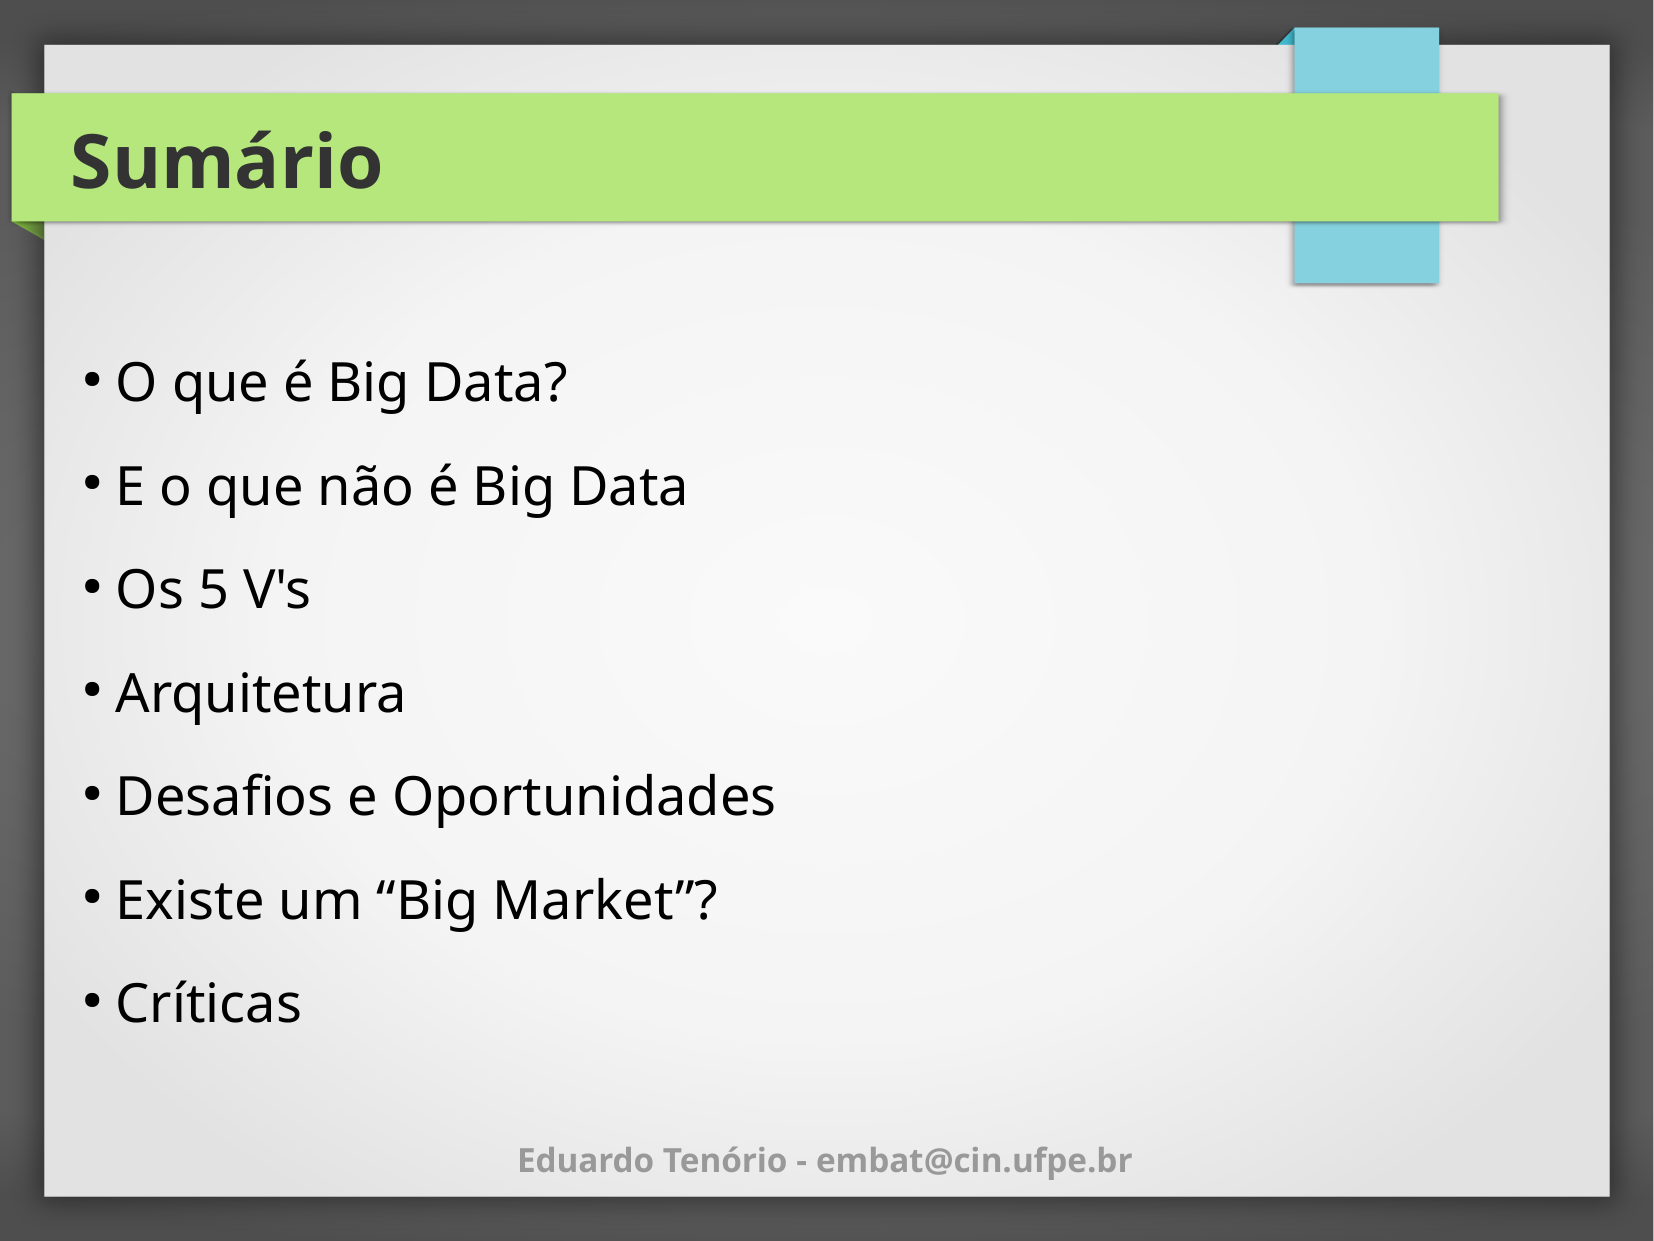

# Sumário
 O que é Big Data?
 E o que não é Big Data
 Os 5 V's
 Arquitetura
 Desafios e Oportunidades
 Existe um “Big Market”?
 Críticas
Eduardo Tenório - embat@cin.ufpe.br